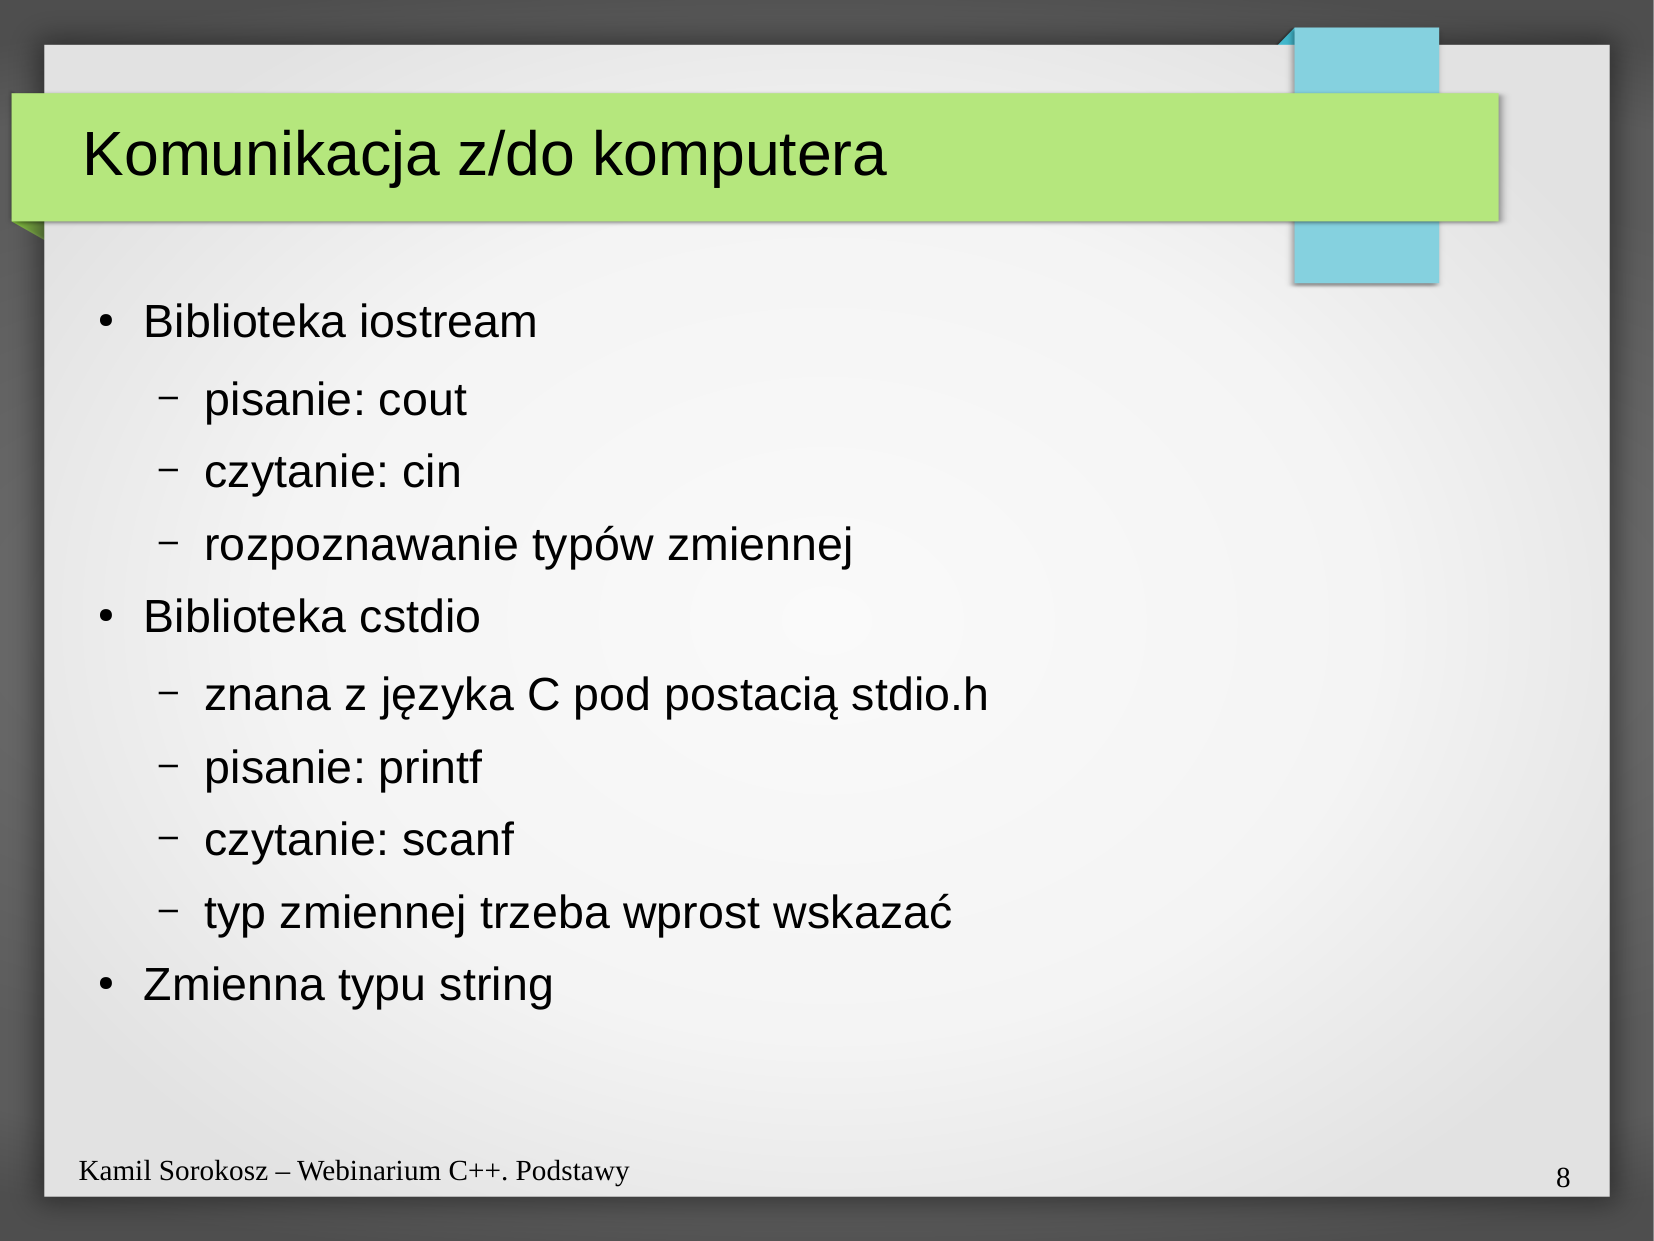

# Komunikacja z/do komputera
Biblioteka iostream
pisanie: cout
czytanie: cin
rozpoznawanie typów zmiennej
Biblioteka cstdio
znana z języka C pod postacią stdio.h
pisanie: printf
czytanie: scanf
typ zmiennej trzeba wprost wskazać
Zmienna typu string
8